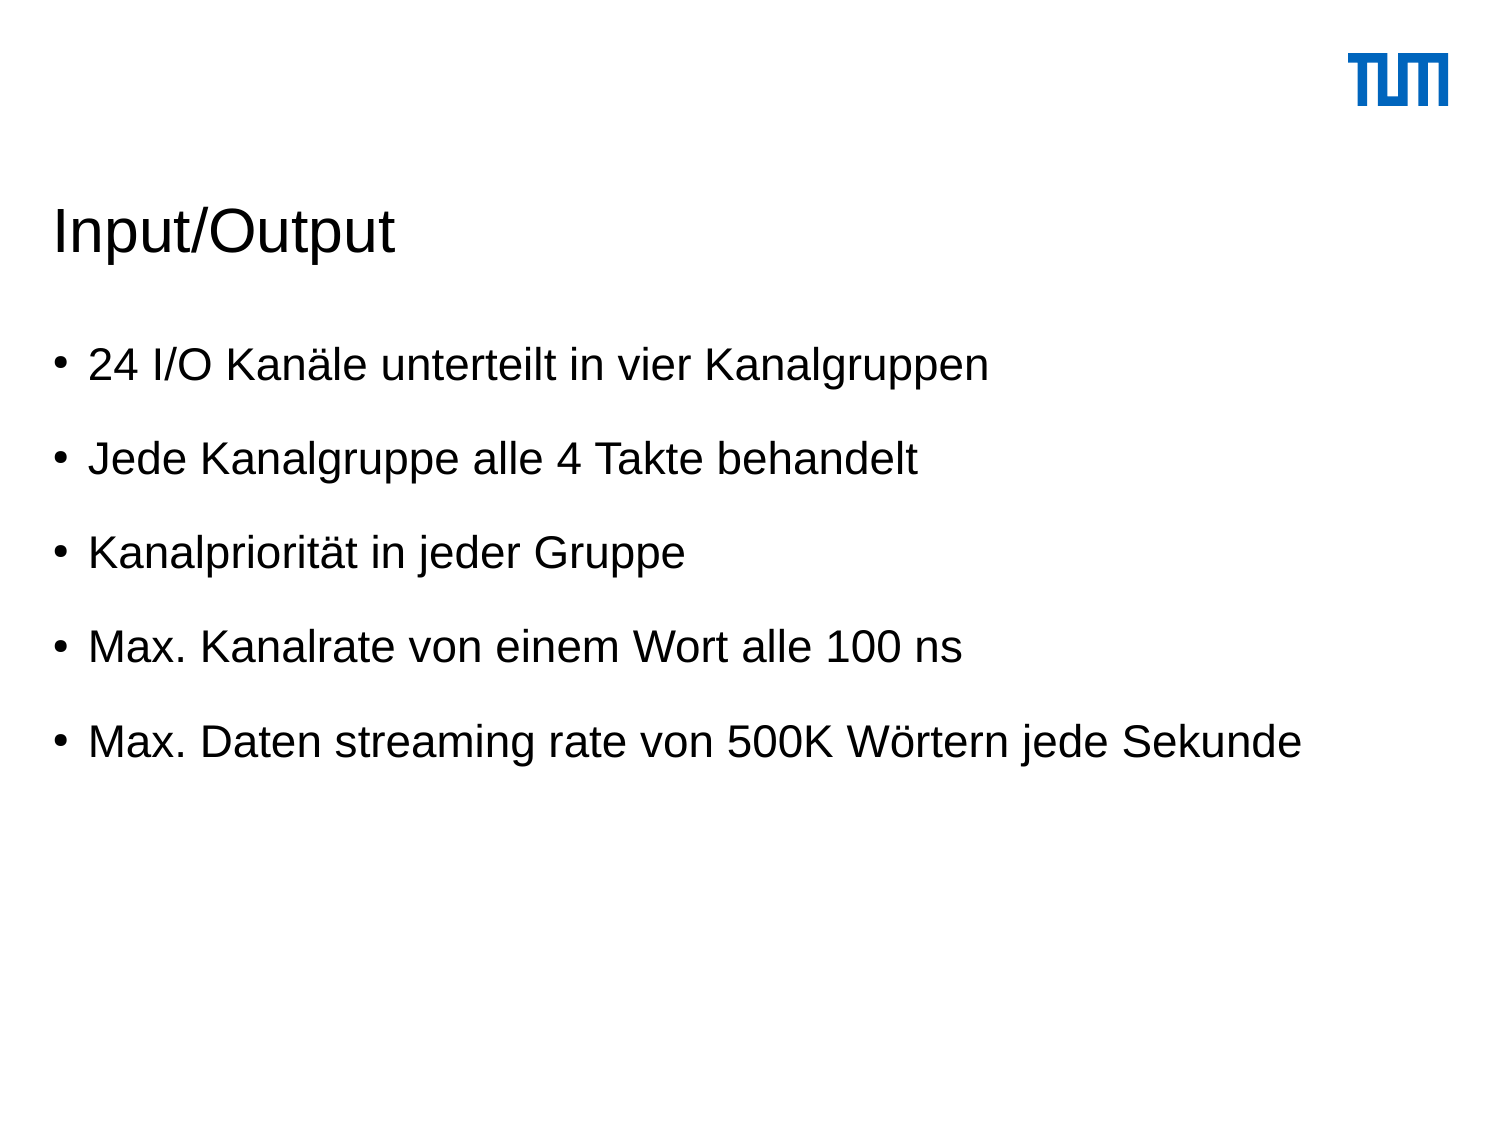

# Input/Output
24 I/O Kanäle unterteilt in vier Kanalgruppen
Jede Kanalgruppe alle 4 Takte behandelt
Kanalpriorität in jeder Gruppe
Max. Kanalrate von einem Wort alle 100 ns
Max. Daten streaming rate von 500K Wörtern jede Sekunde